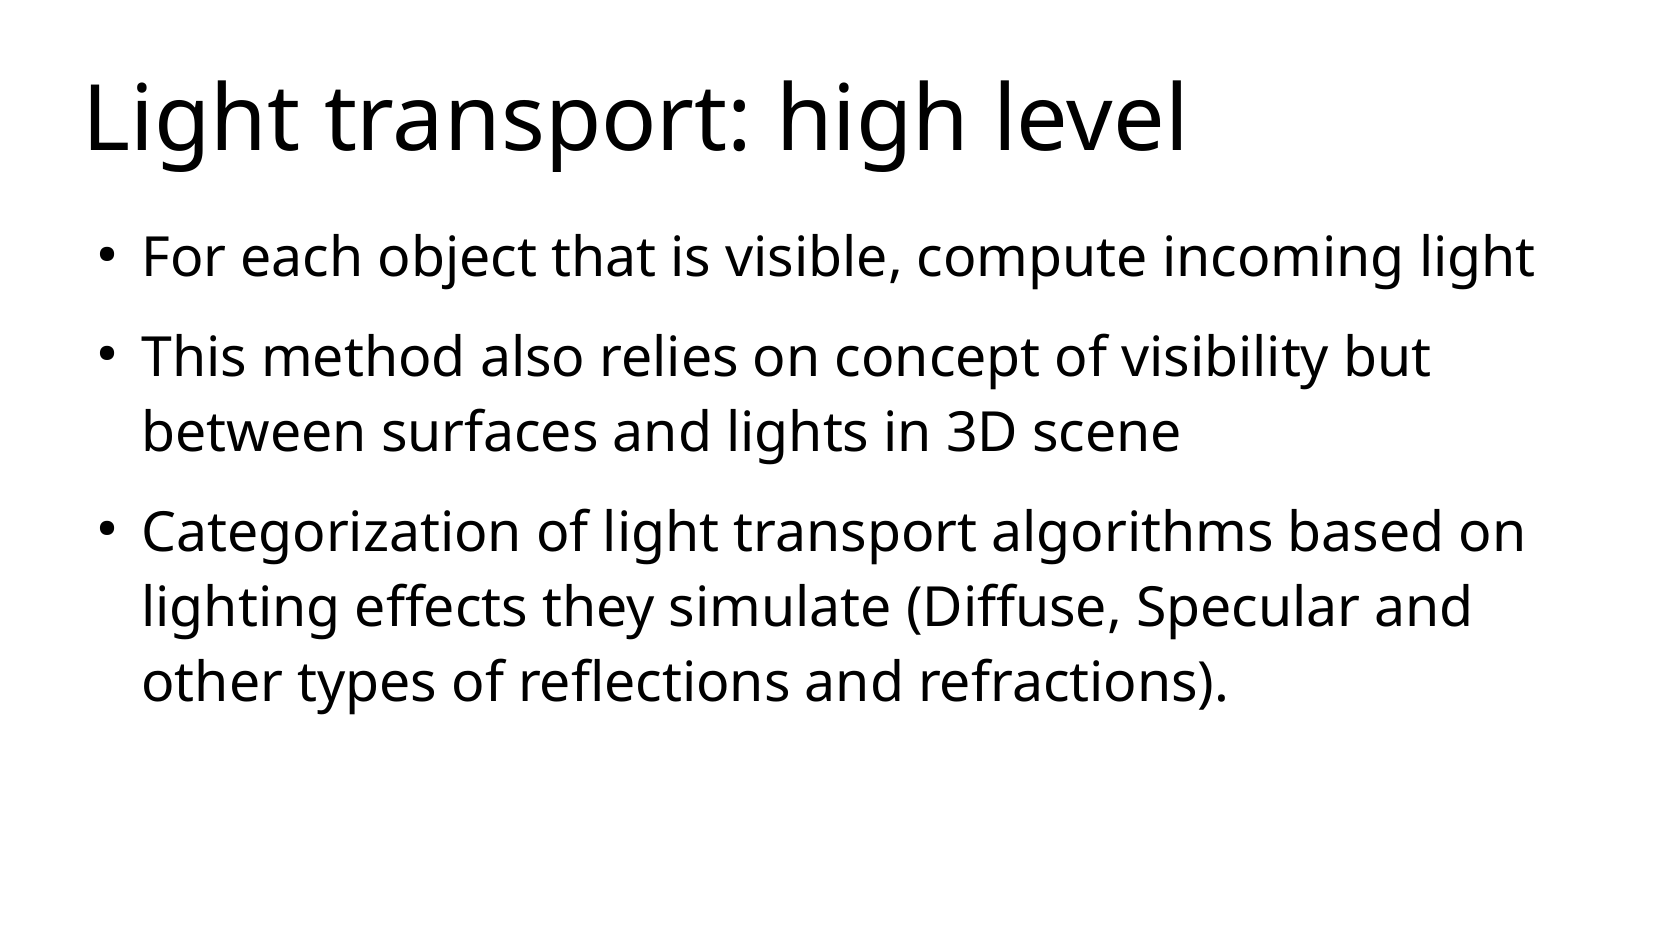

# Light transport: high level
For each object that is visible, compute incoming light
This method also relies on concept of visibility but between surfaces and lights in 3D scene
Categorization of light transport algorithms based on lighting effects they simulate (Diffuse, Specular and other types of reflections and refractions).